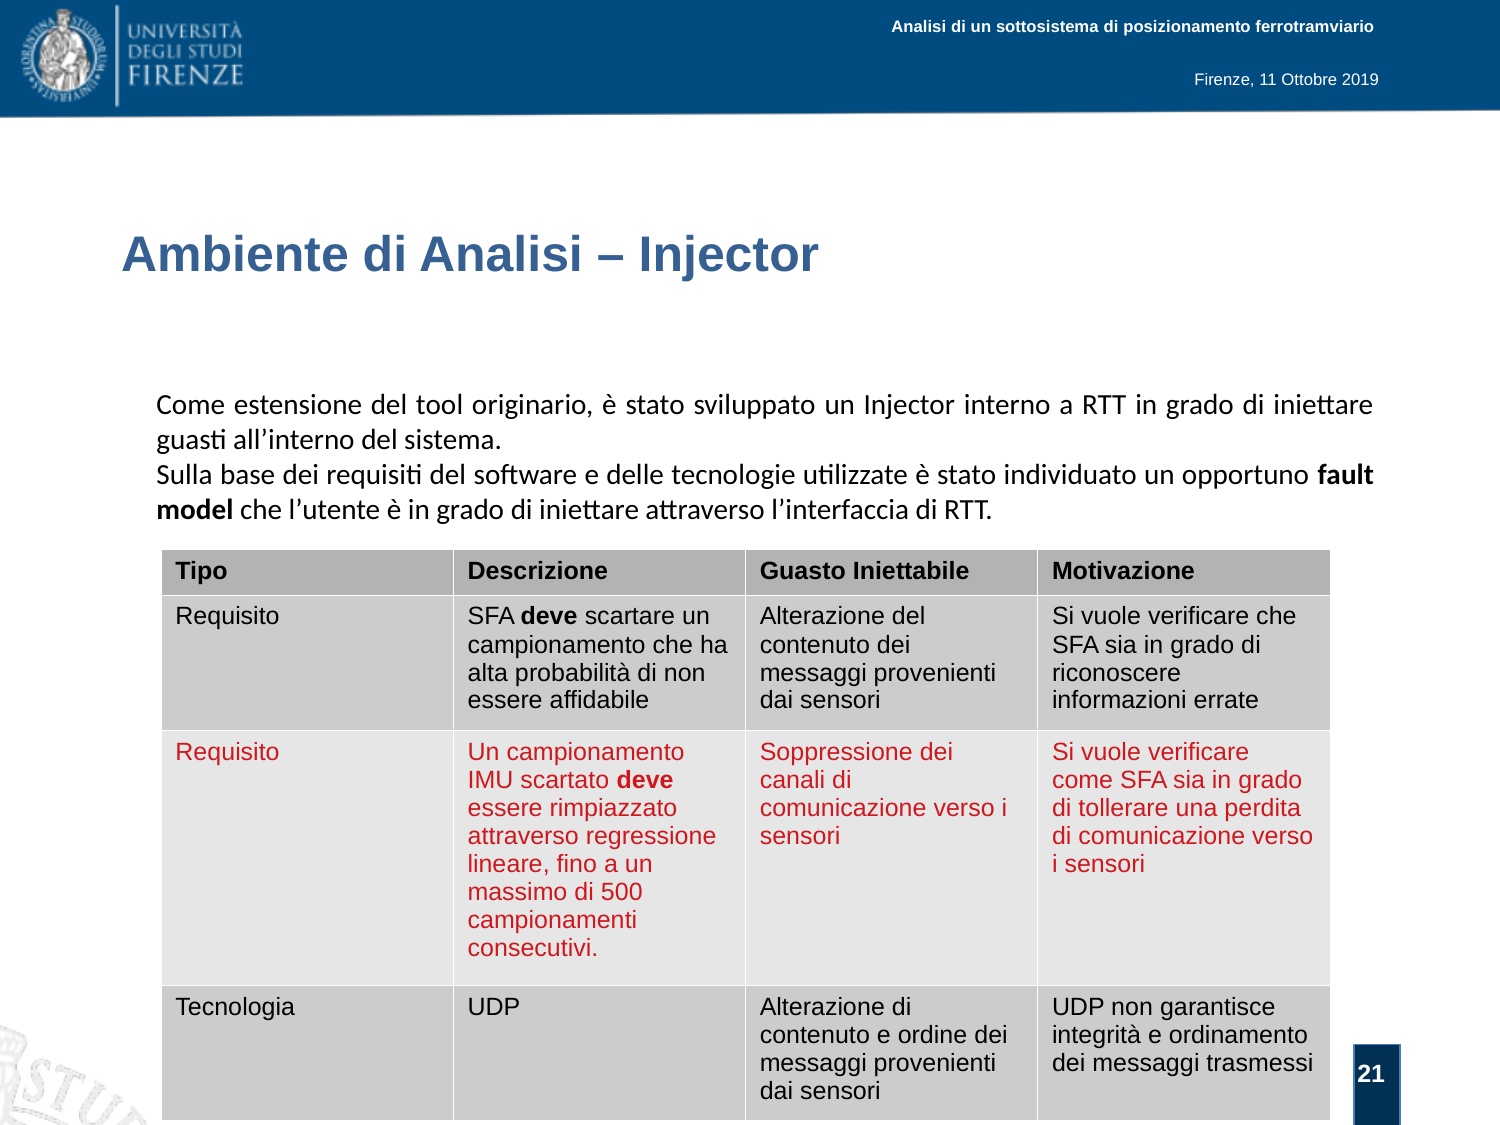

Analisi di un sottosistema di posizionamento ferrotramviario
Firenze, 11 Ottobre 2019
Ambiente di Analisi – Injector
Come estensione del tool originario, è stato sviluppato un Injector interno a RTT in grado di iniettare guasti all’interno del sistema.
Sulla base dei requisiti del software e delle tecnologie utilizzate è stato individuato un opportuno fault model che l’utente è in grado di iniettare attraverso l’interfaccia di RTT.
| Tipo | Descrizione | Guasto Iniettabile | Motivazione |
| --- | --- | --- | --- |
| Requisito | SFA deve scartare un campionamento che ha alta probabilità di non essere affidabile | Alterazione del contenuto dei messaggi provenienti dai sensori | Si vuole verificare che SFA sia in grado di riconoscere informazioni errate |
| Requisito | Un campionamento IMU scartato deve essere rimpiazzato attraverso regressione lineare, fino a un massimo di 500 campionamenti consecutivi. | Soppressione dei canali di comunicazione verso i sensori | Si vuole verificare come SFA sia in grado di tollerare una perdita di comunicazione verso i sensori |
| Tecnologia | UDP | Alterazione di contenuto e ordine dei messaggi provenienti dai sensori | UDP non garantisce integrità e ordinamento dei messaggi trasmessi |